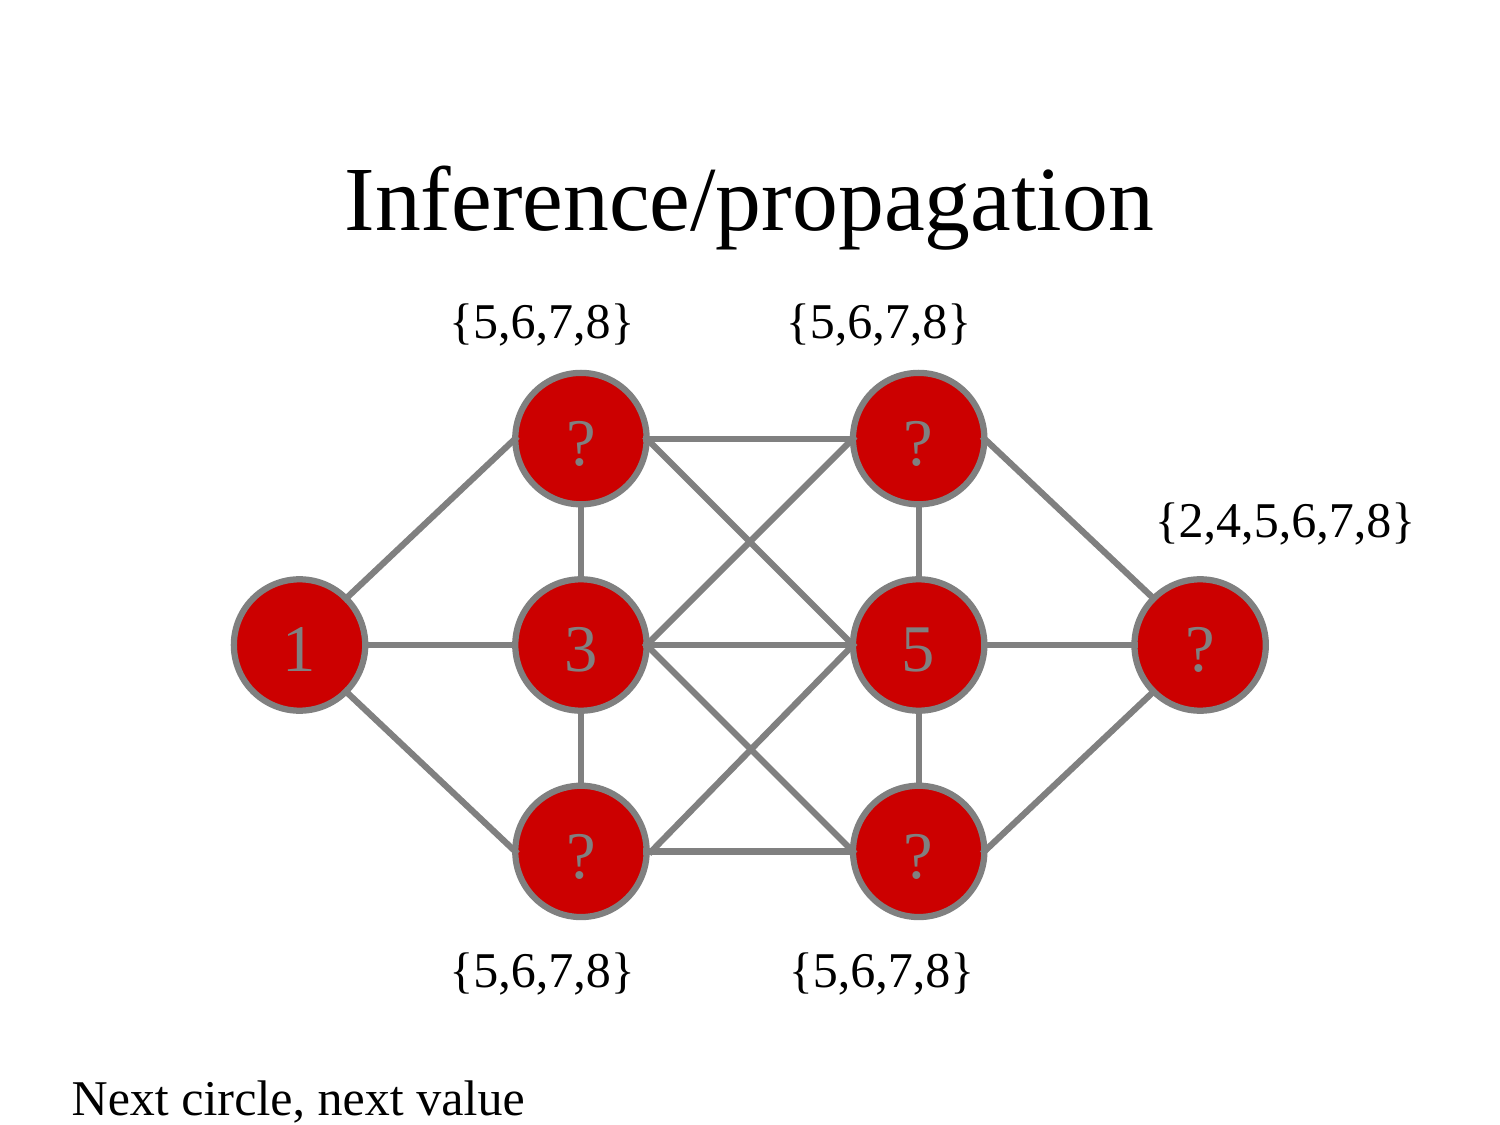

# Inference/propagation
{5,6,7,8}
{5,6,7,8}
?
?
1
3
5
?
?
?
{2,4,5,6,7,8}
{5,6,7,8}
{5,6,7,8}
Next circle, next value